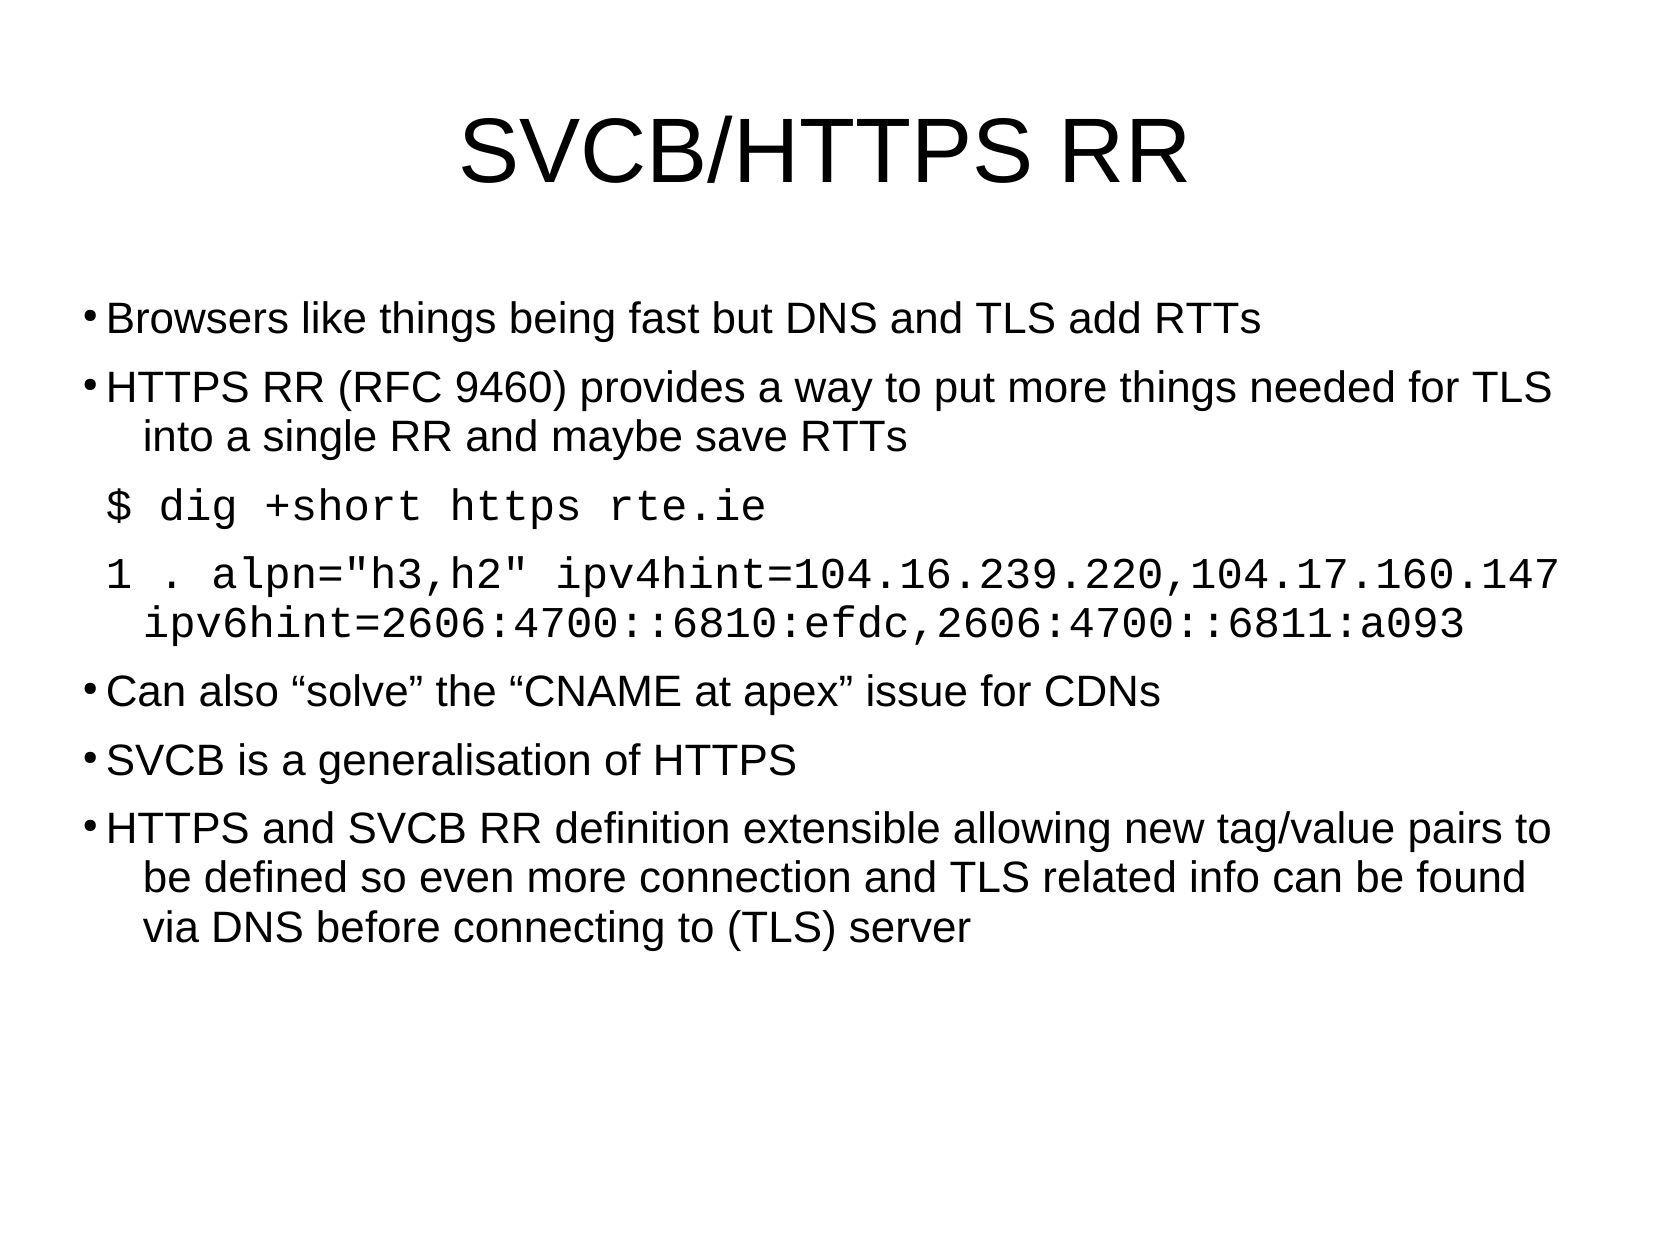

# SVCB/HTTPS RR
Browsers like things being fast but DNS and TLS add RTTs
HTTPS RR (RFC 9460) provides a way to put more things needed for TLS into a single RR and maybe save RTTs
$ dig +short https rte.ie
1 . alpn="h3,h2" ipv4hint=104.16.239.220,104.17.160.147 ipv6hint=2606:4700::6810:efdc,2606:4700::6811:a093
Can also “solve” the “CNAME at apex” issue for CDNs
SVCB is a generalisation of HTTPS
HTTPS and SVCB RR definition extensible allowing new tag/value pairs to be defined so even more connection and TLS related info can be found via DNS before connecting to (TLS) server